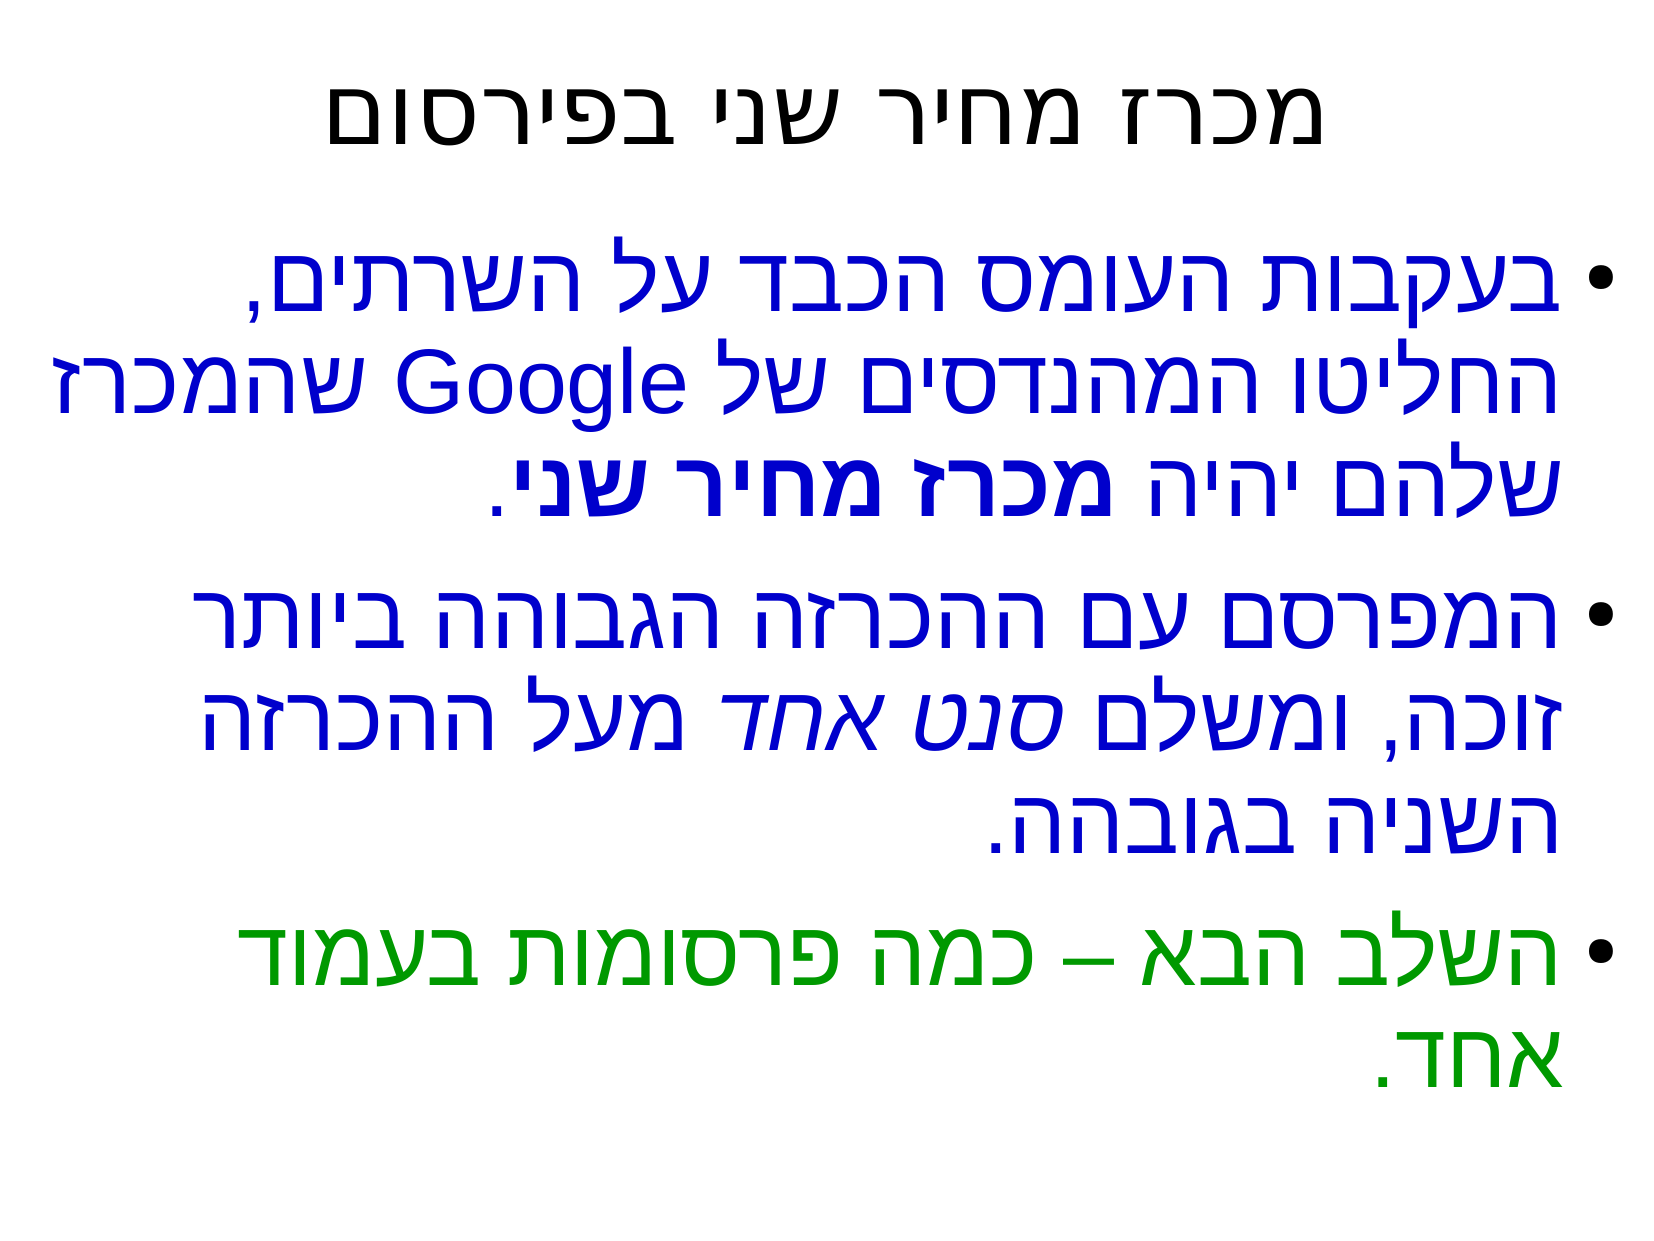

מכרז מחיר שני בפירסום
# בעקבות העומס הכבד על השרתים, החליטו המהנדסים של Google שהמכרז שלהם יהיה מכרז מחיר שני.
המפרסם עם ההכרזה הגבוהה ביותר זוכה, ומשלם סנט אחד מעל ההכרזה השניה בגובהה.
השלב הבא – כמה פרסומות בעמוד אחד.